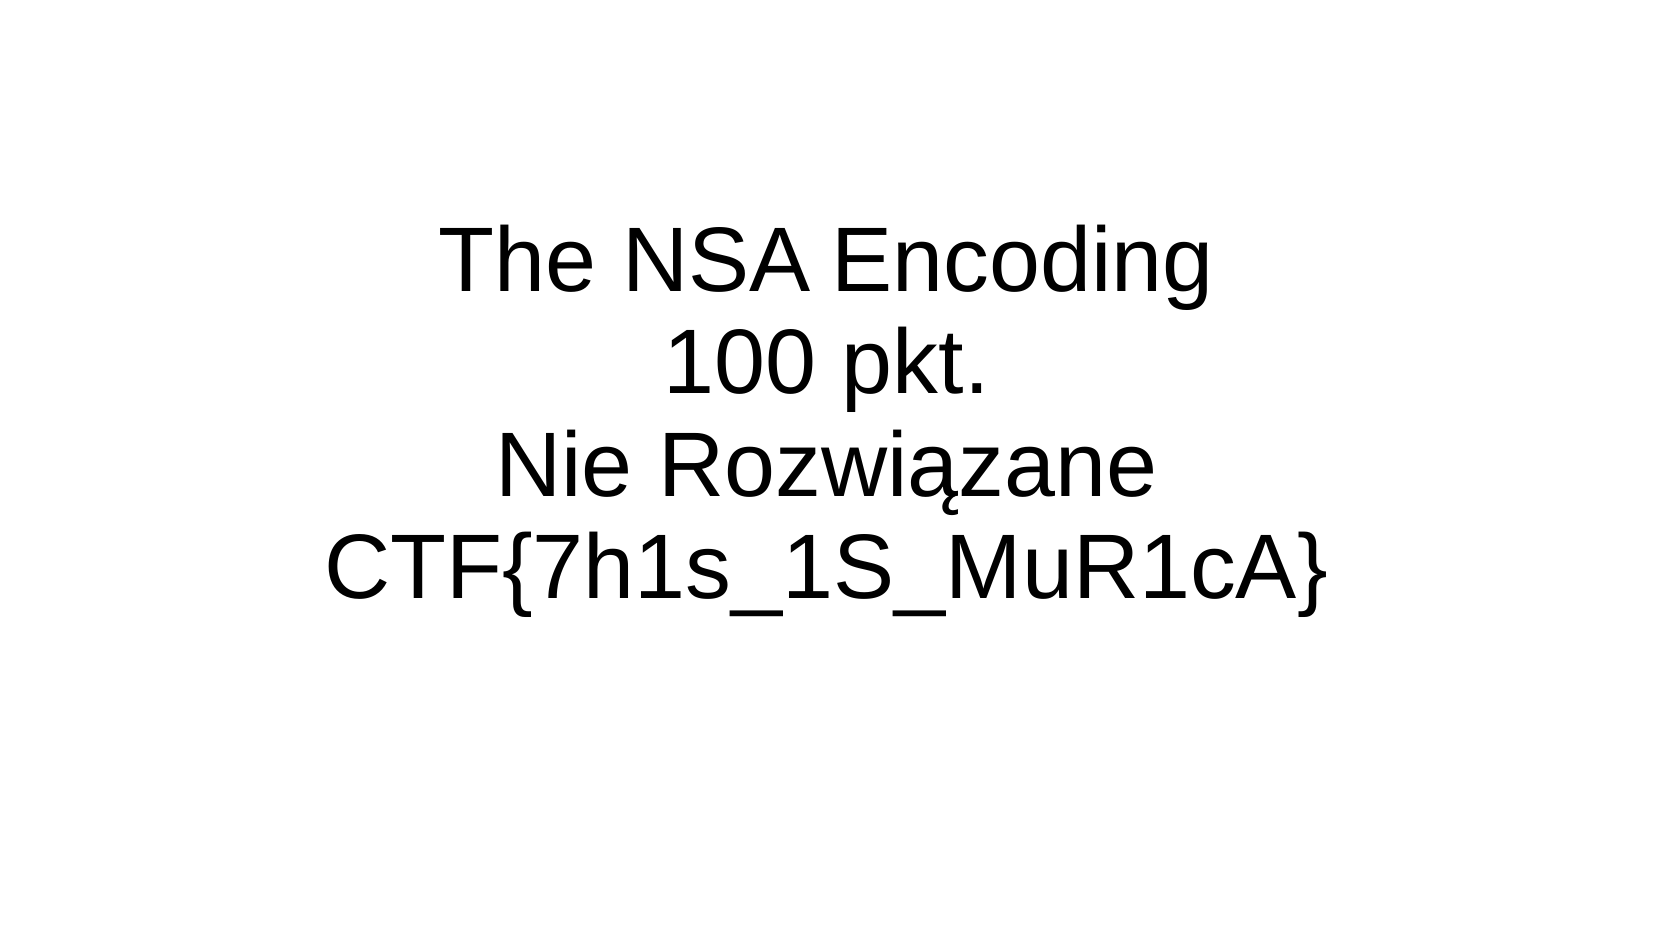

# The NSA Encoding
100 pkt.
Nie Rozwiązane
CTF{7h1s_1S_MuR1cA}